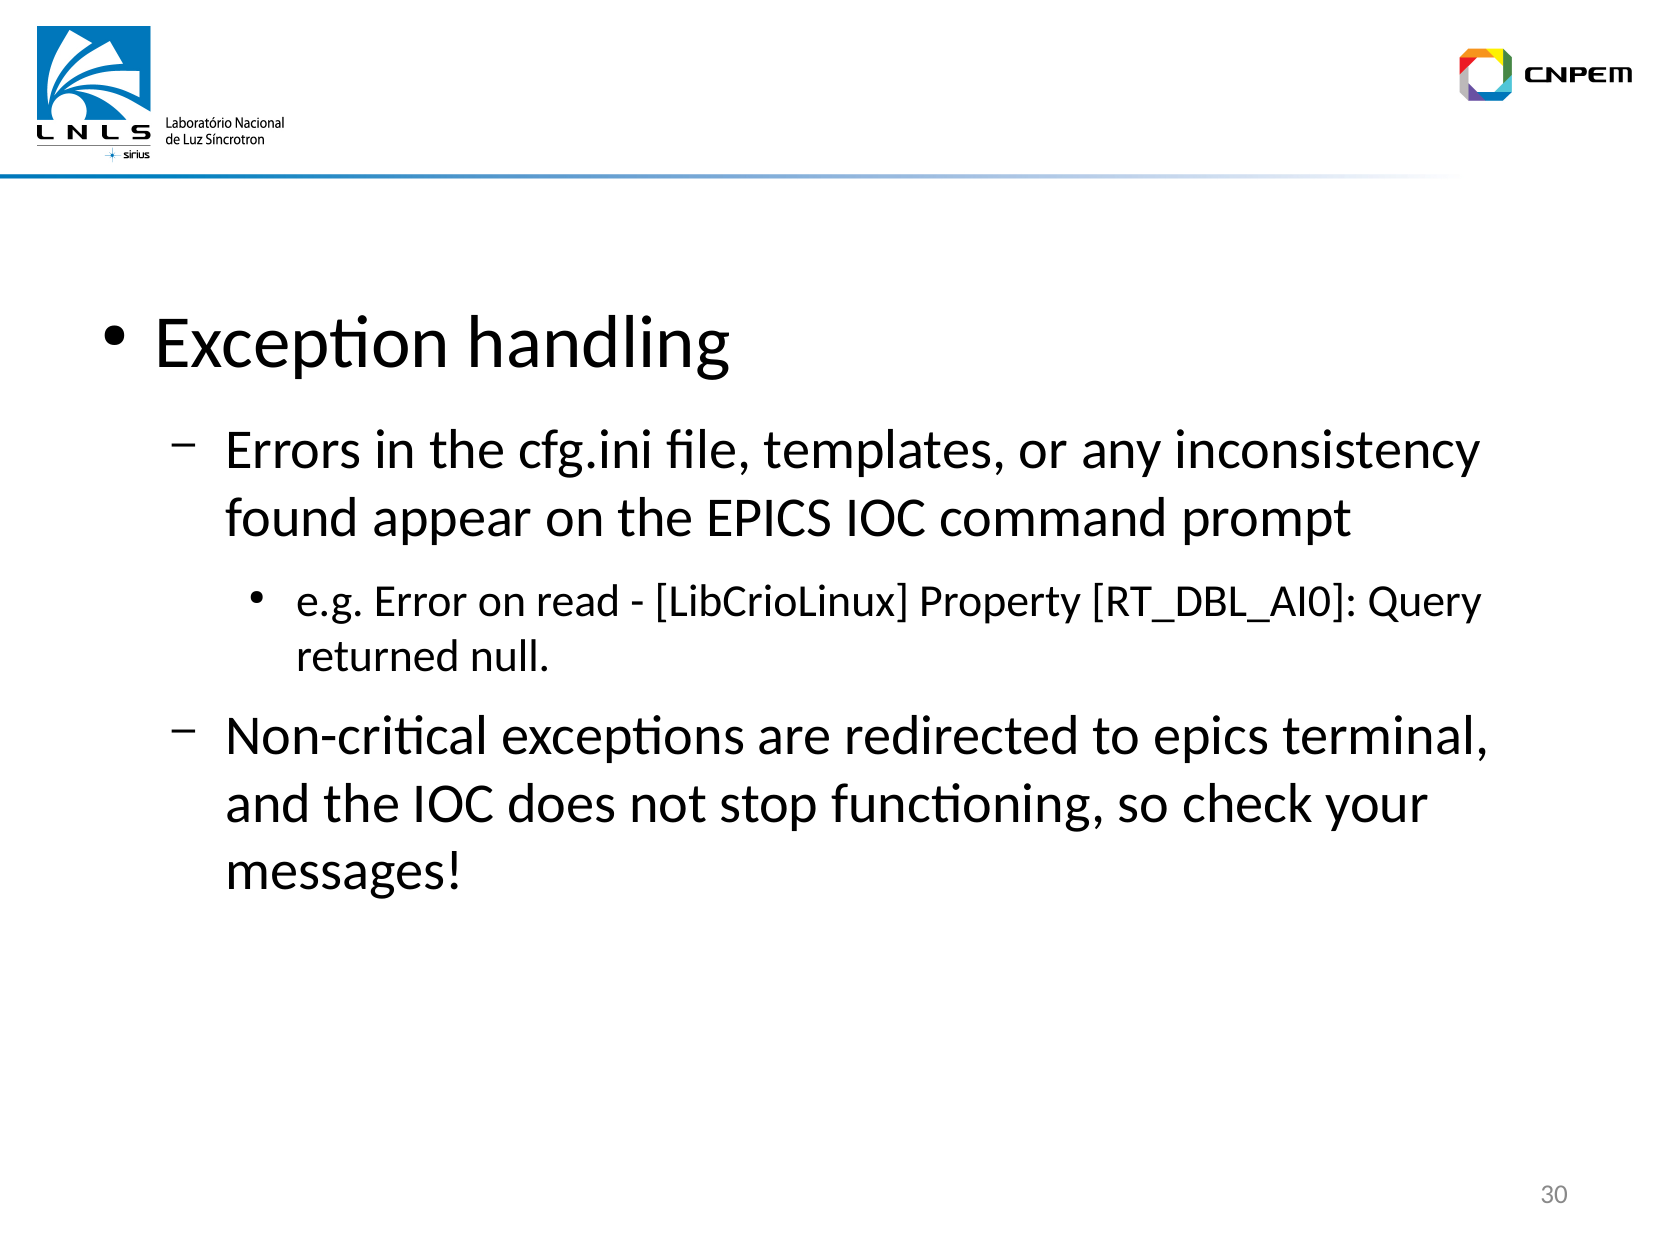

# Exception handling
Errors in the cfg.ini file, templates, or any inconsistency found appear on the EPICS IOC command prompt
e.g. Error on read - [LibCrioLinux] Property [RT_DBL_AI0]: Query returned null.
Non-critical exceptions are redirected to epics terminal, and the IOC does not stop functioning, so check your messages!
30